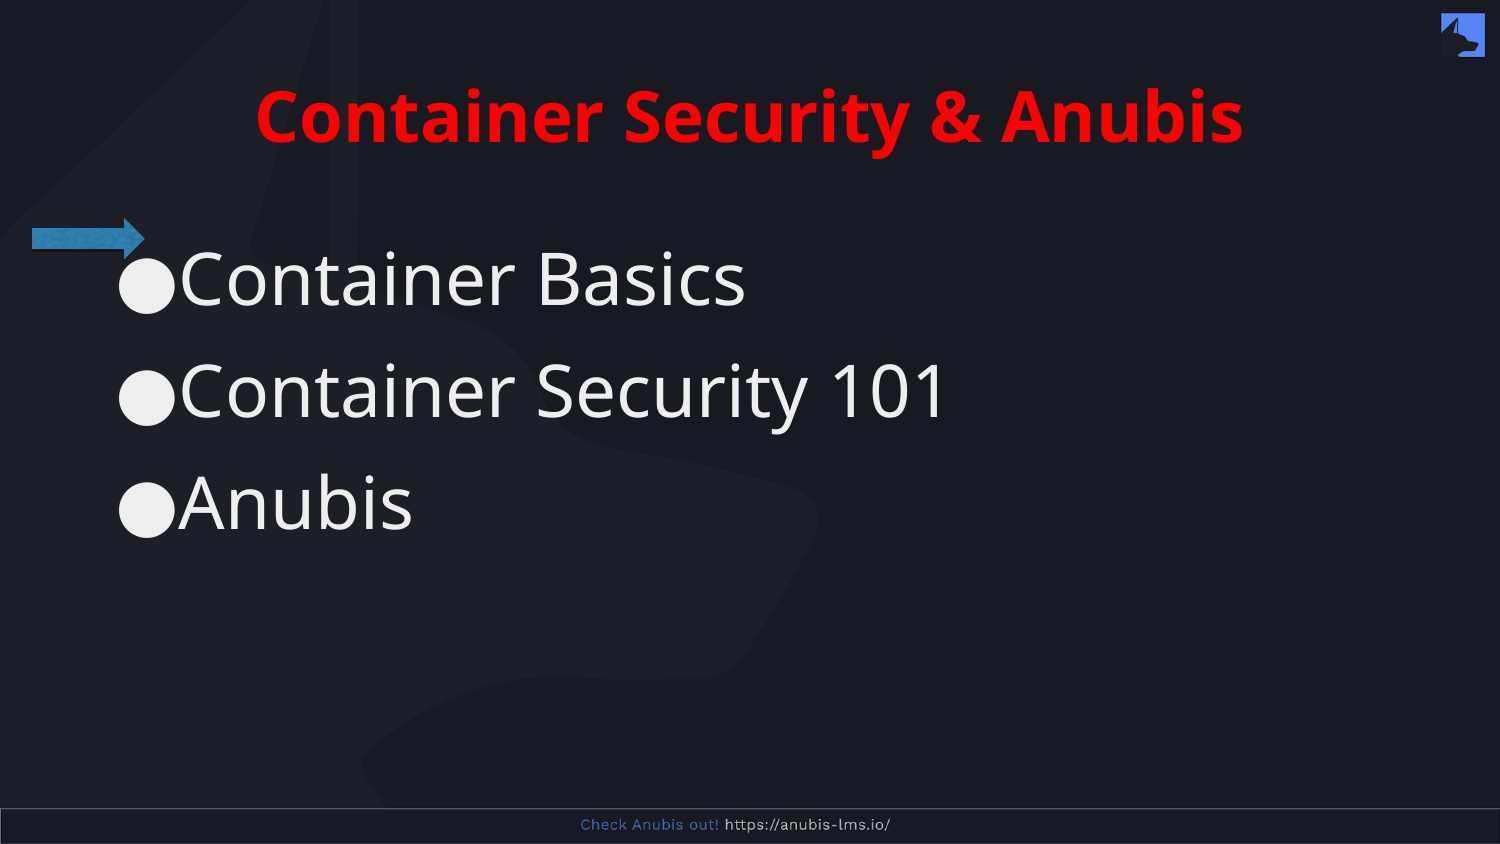

Container Security & Anubis
# Container Basics
Container Security 101
Anubis